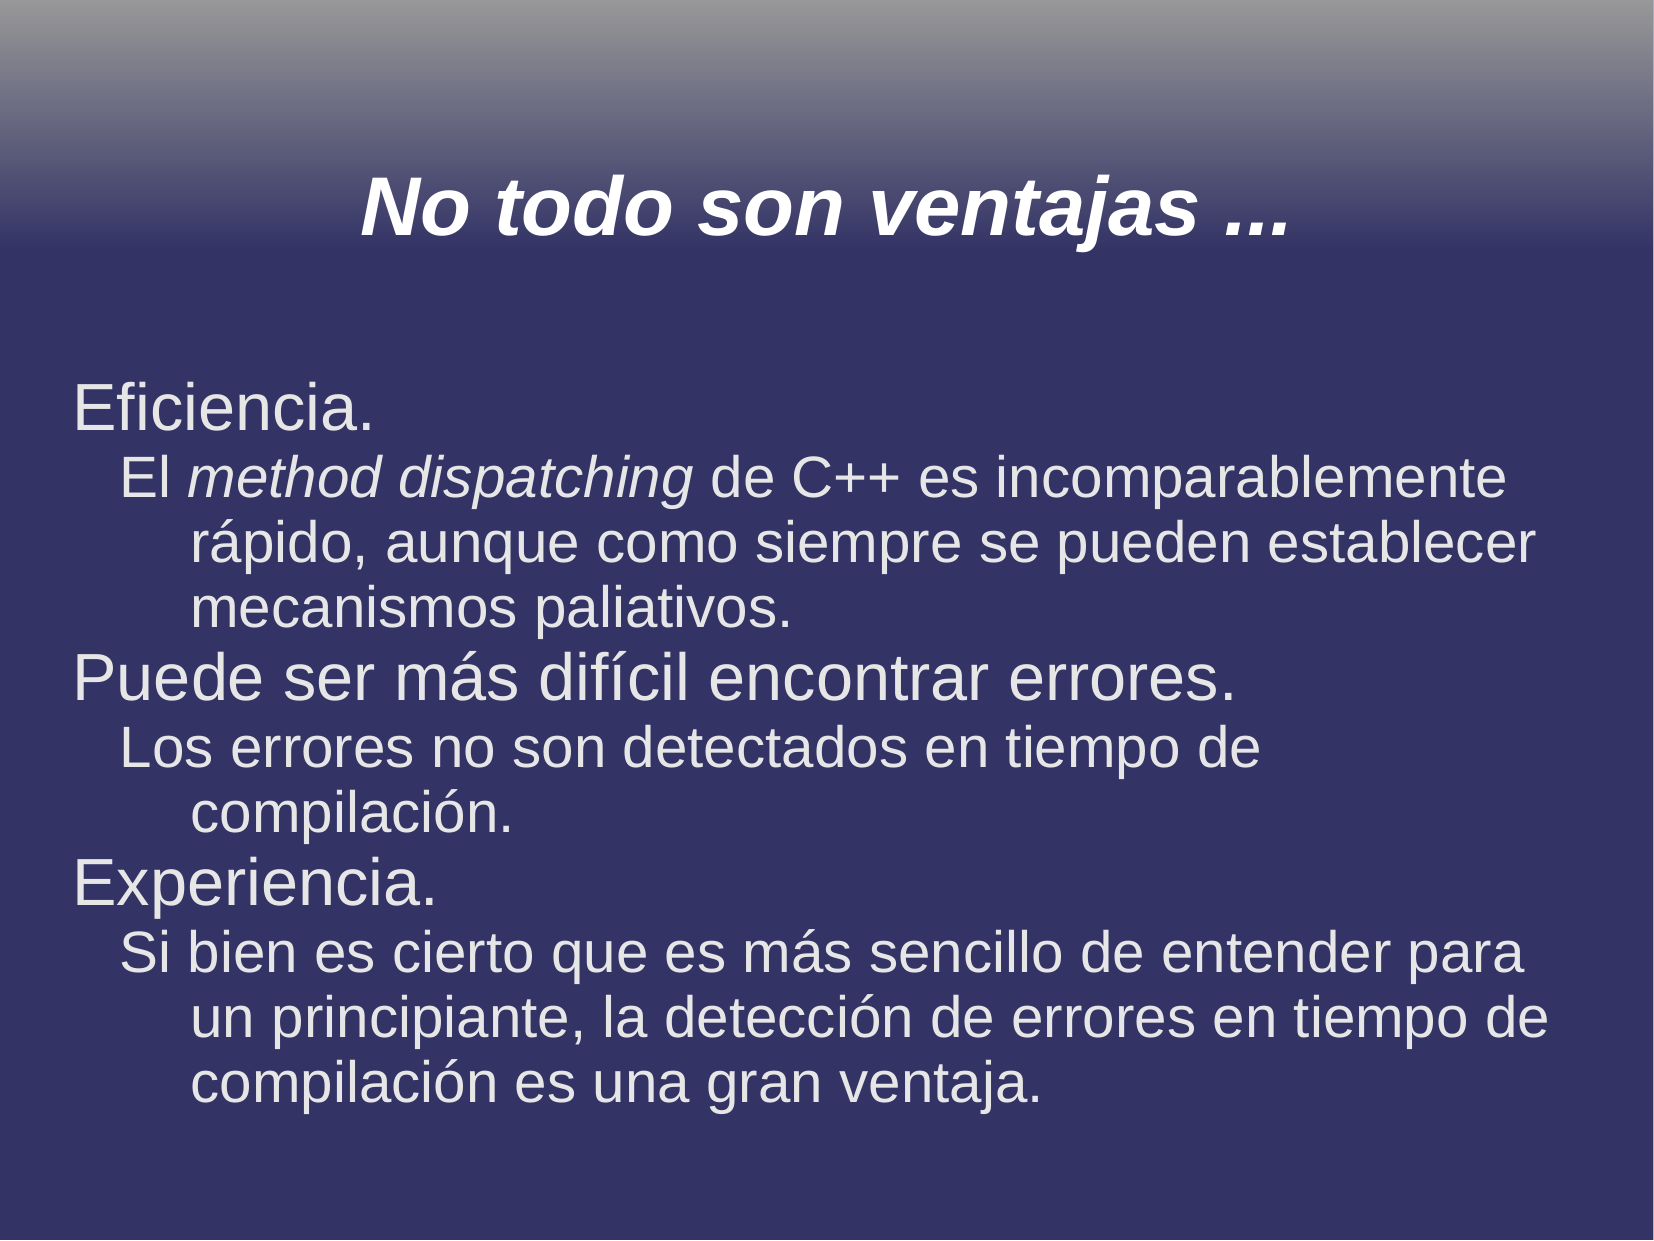

# No todo son ventajas ...
Eficiencia.
El method dispatching de C++ es incomparablemente rápido, aunque como siempre se pueden establecer mecanismos paliativos.
Puede ser más difícil encontrar errores.
Los errores no son detectados en tiempo de compilación.
Experiencia.
Si bien es cierto que es más sencillo de entender para un principiante, la detección de errores en tiempo de compilación es una gran ventaja.